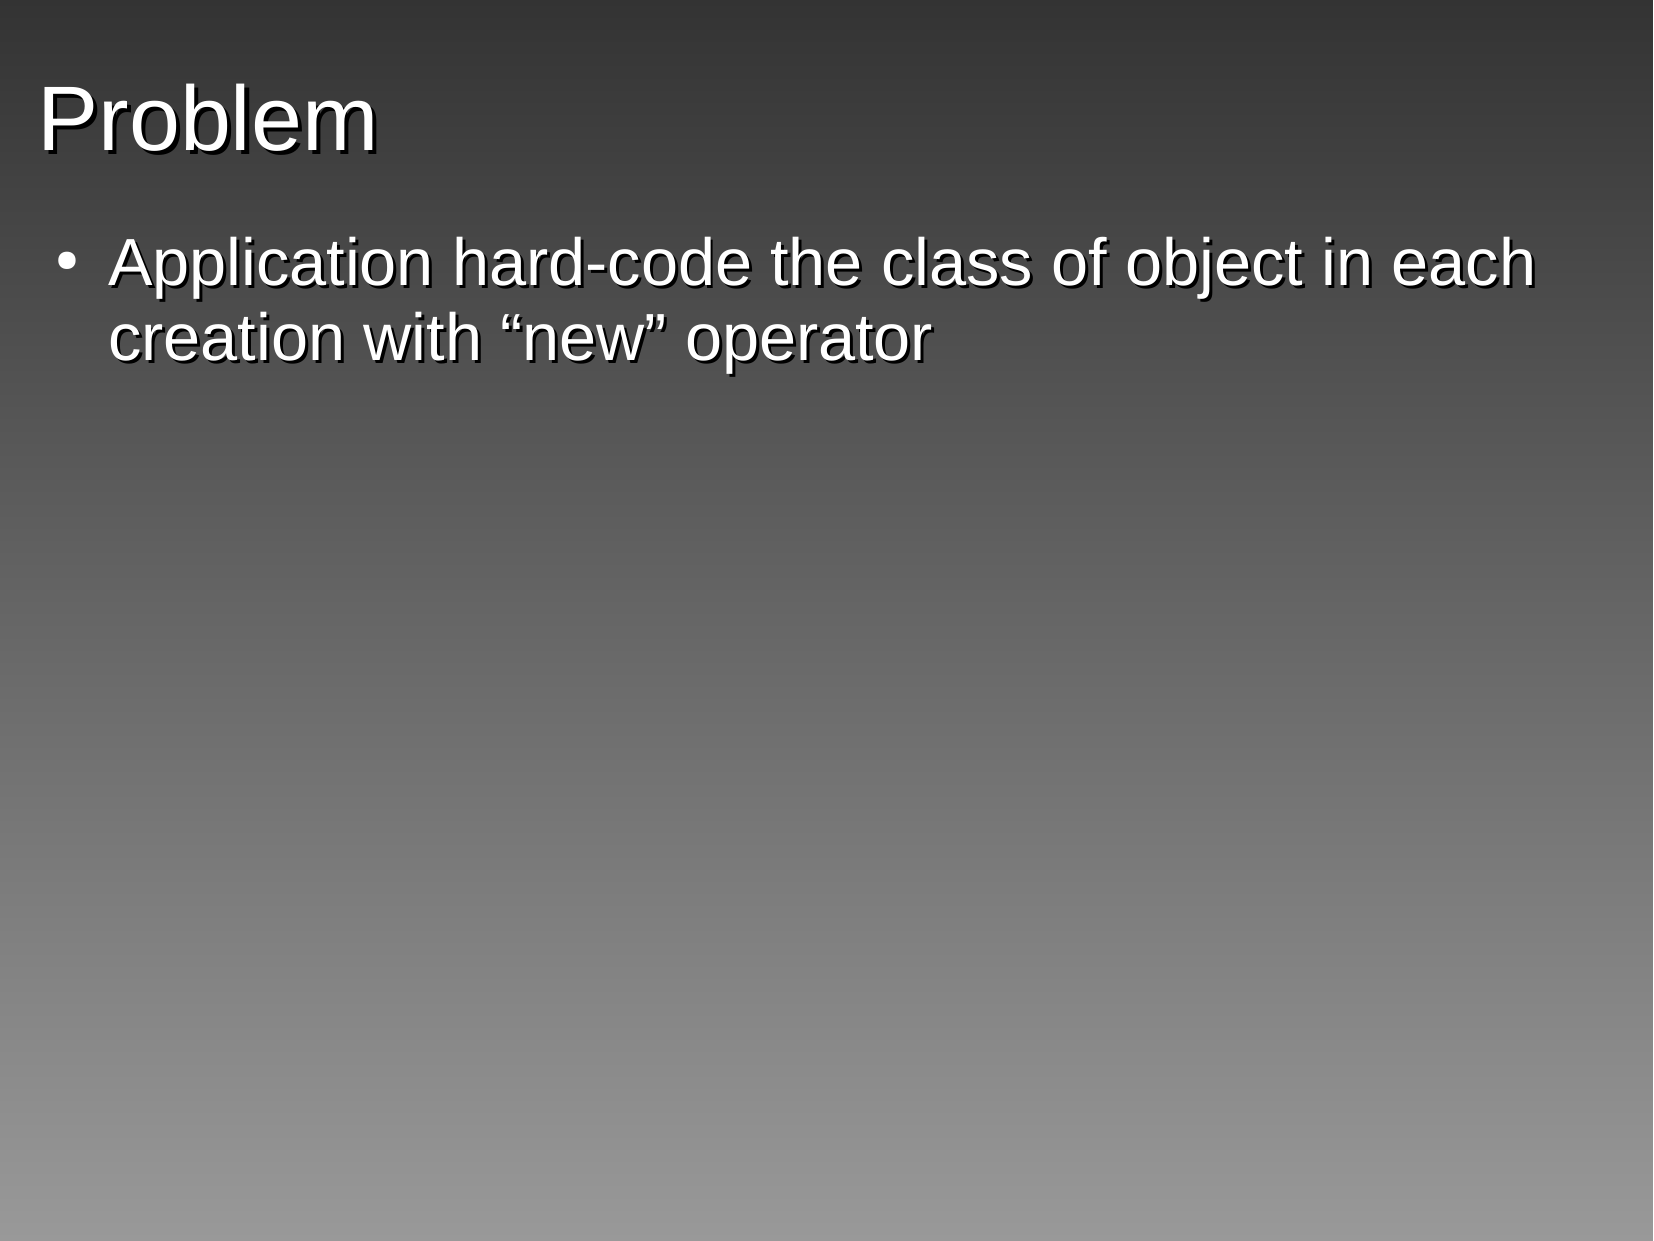

# Problem
Application hard-code the class of object in each creation with “new” operator